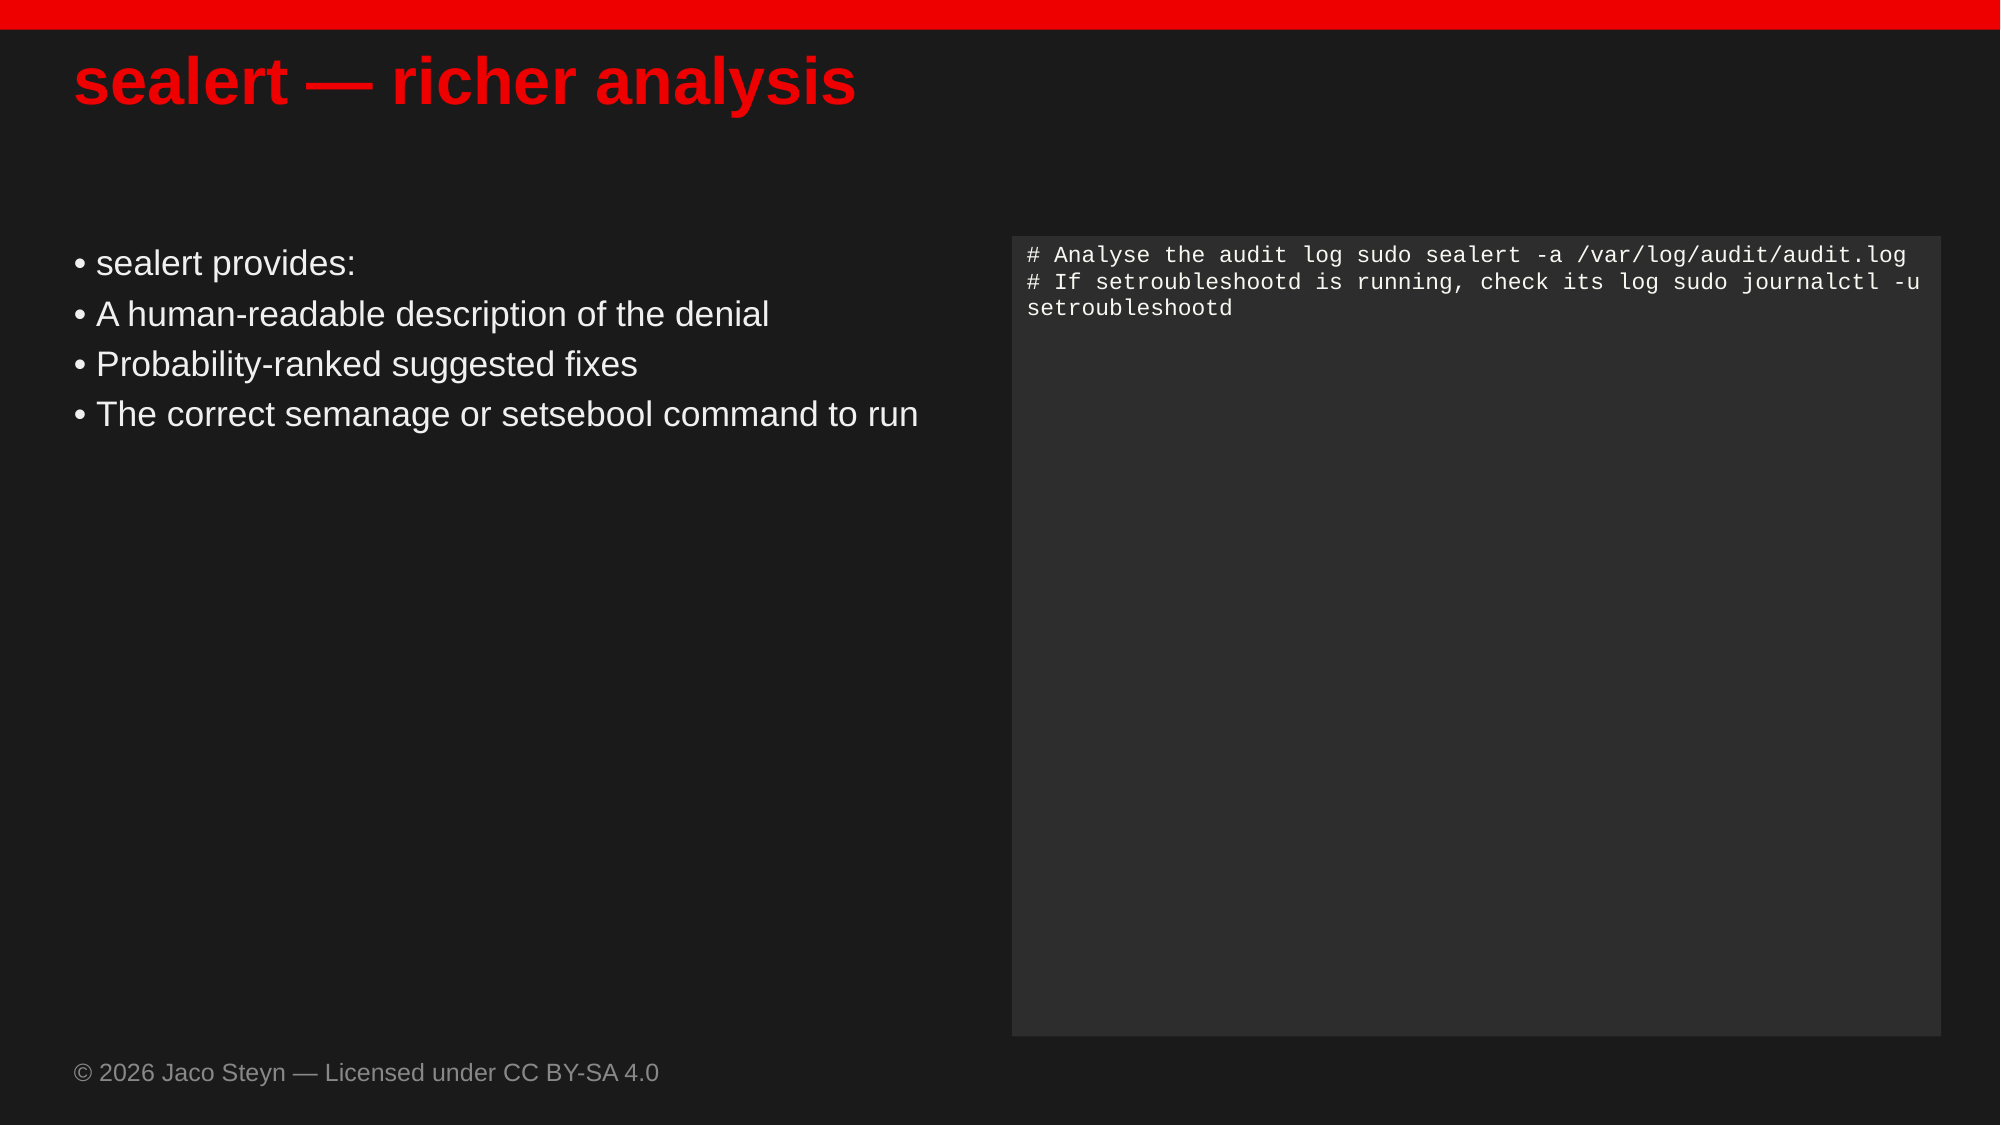

sealert — richer analysis
• sealert provides:
• A human-readable description of the denial
• Probability-ranked suggested fixes
• The correct semanage or setsebool command to run
# Analyse the audit log sudo sealert -a /var/log/audit/audit.log # If setroubleshootd is running, check its log sudo journalctl -u setroubleshootd
© 2026 Jaco Steyn — Licensed under CC BY-SA 4.0